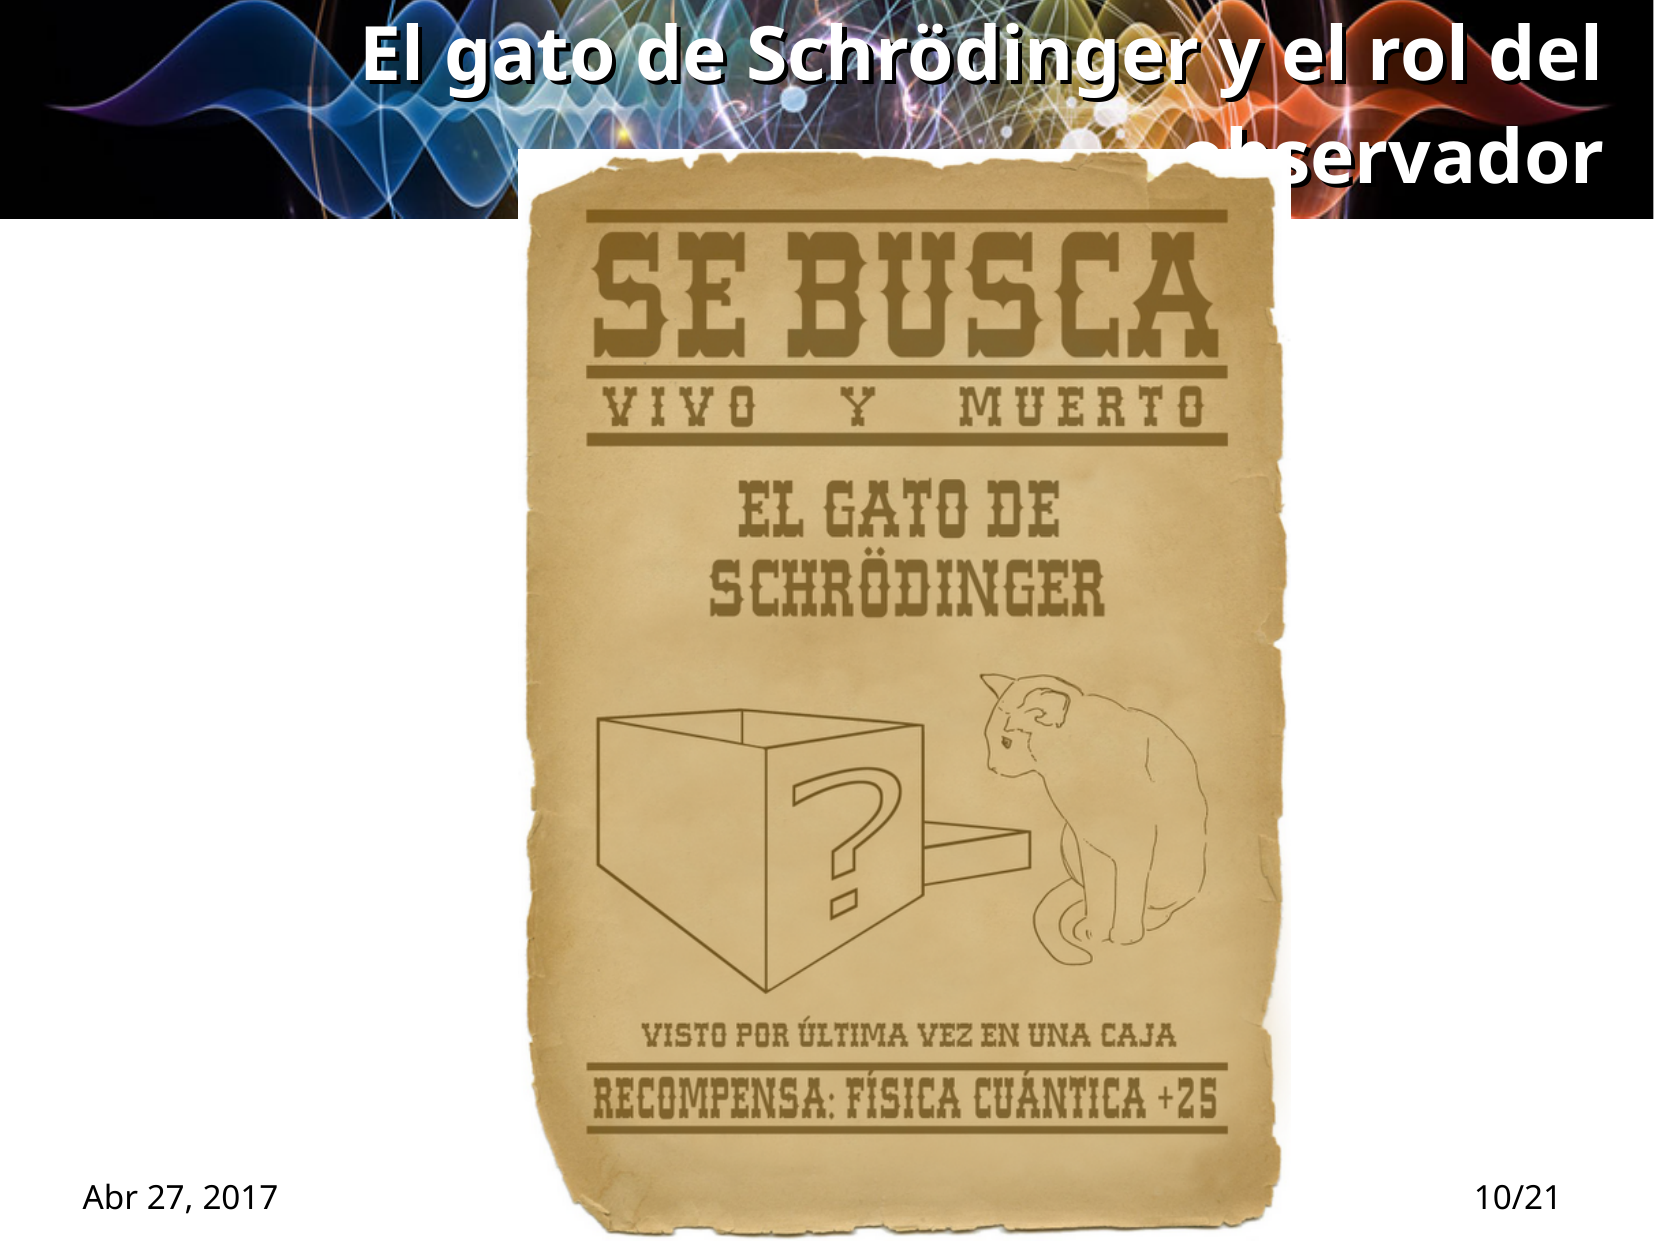

# El gato de Schrödinger y el rol del observador
Abr 27, 2017
H. Asorey - Moderna A 2017 - U03C03
10